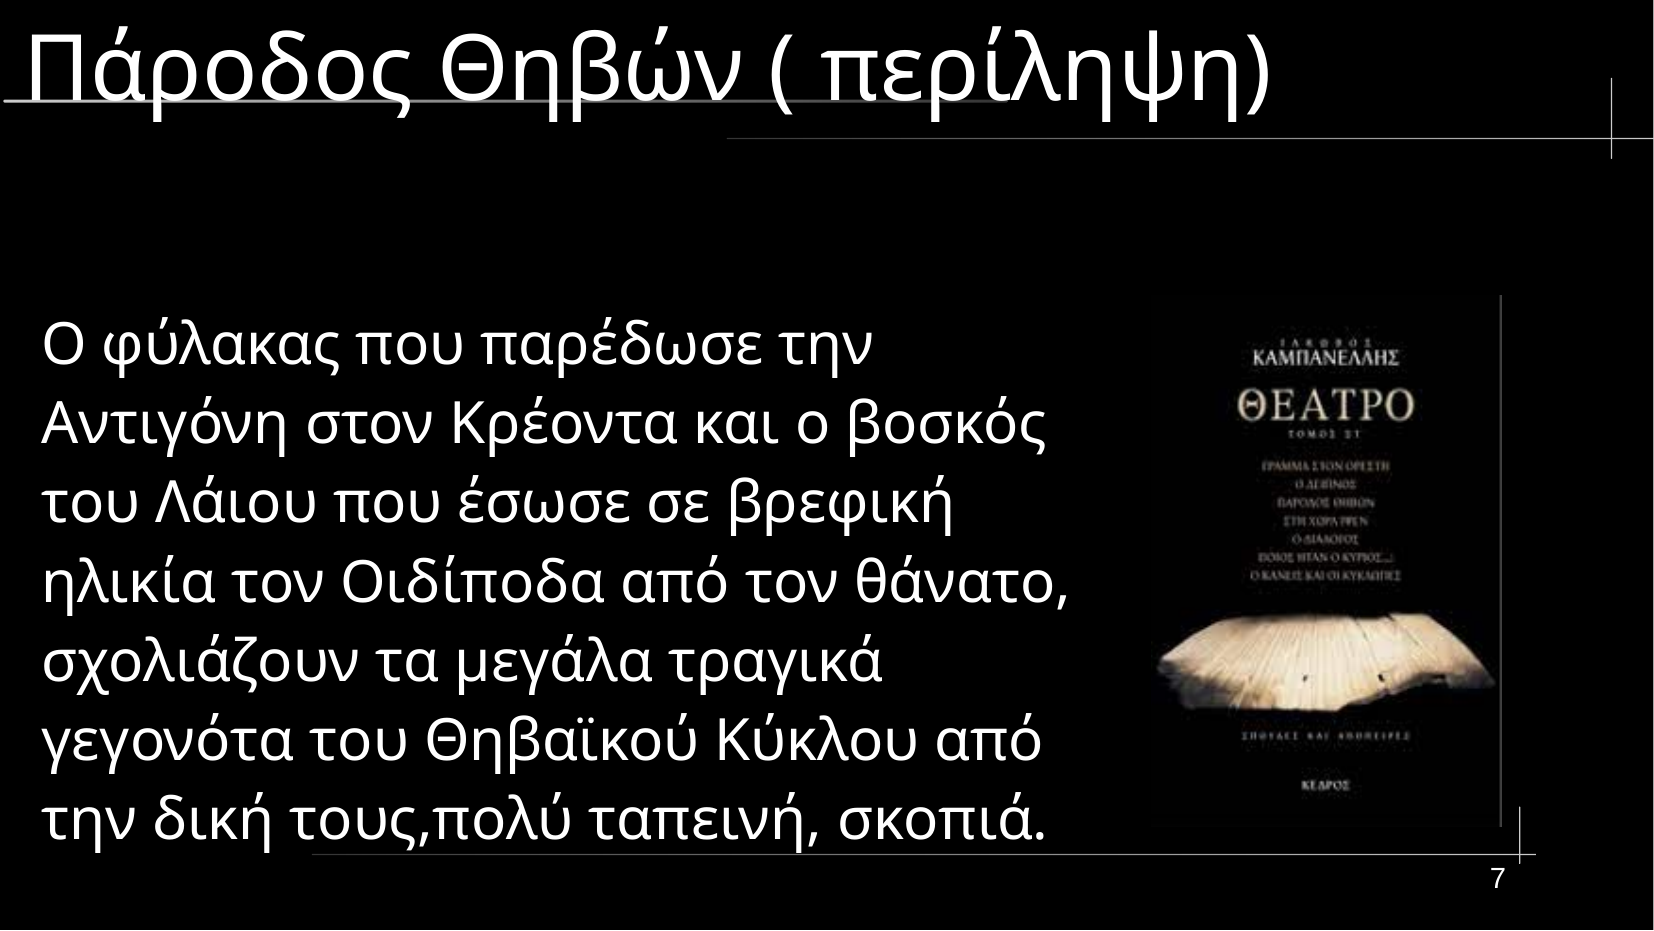

# Πάροδος Θηβών ( περίληψη)
Ο φύλακας που παρέδωσε την Αντιγόνη στον Κρέοντα και ο βοσκός του Λάιου που έσωσε σε βρεφική ηλικία τον Οιδίποδα από τον θάνατο, σχολιάζουν τα μεγάλα τραγικά γεγονότα του Θηβαϊκού Κύκλου από την δική τους,πολύ ταπεινή, σκοπιά.
7